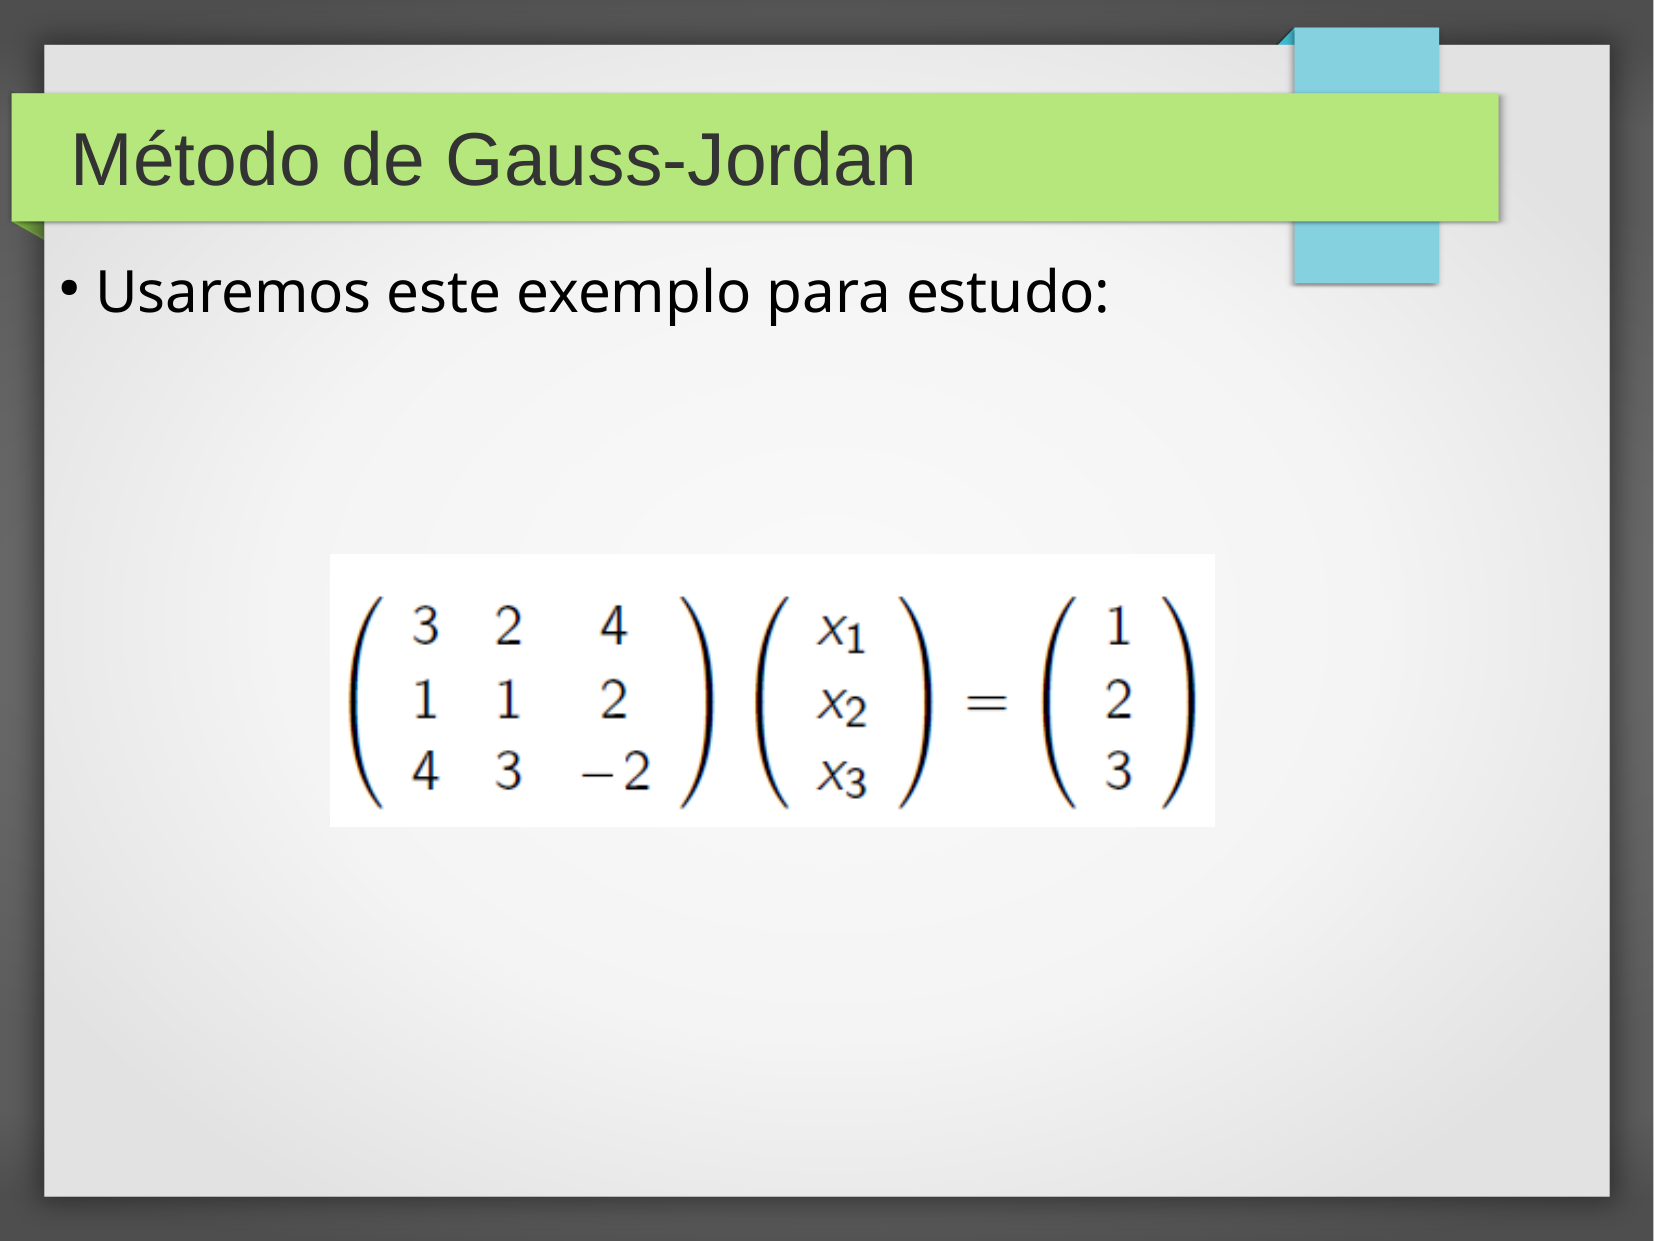

# Método de Gauss-Jordan
 Usaremos este exemplo para estudo: